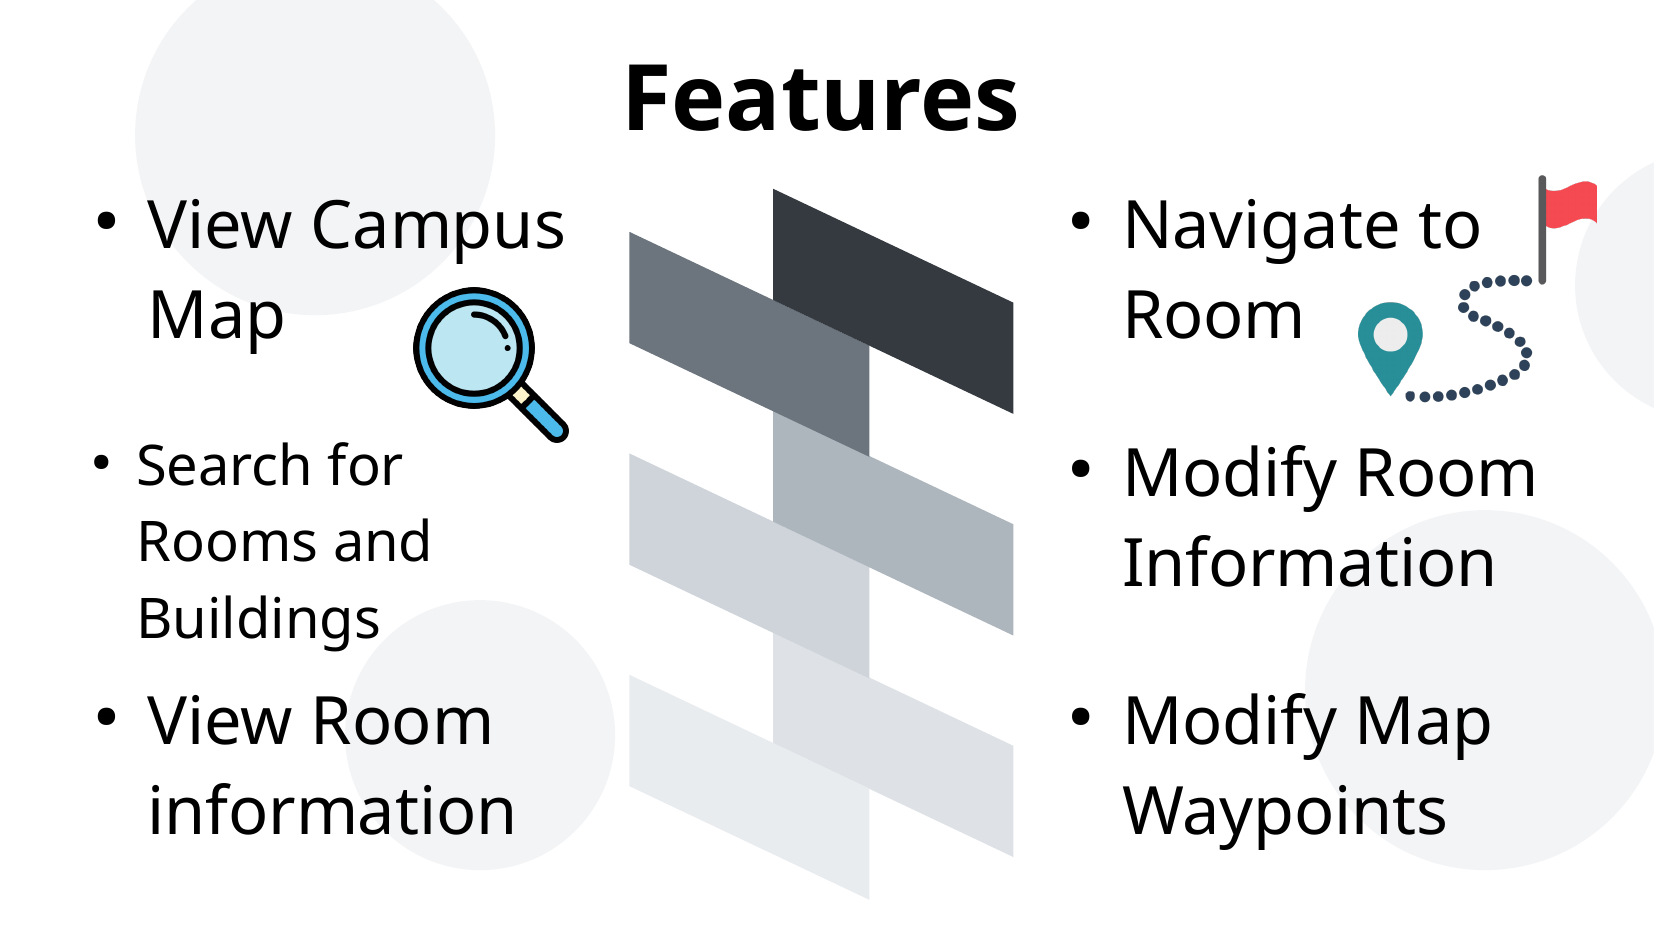

# Features
View Campus Map
Navigate to Room
Search for Rooms and Buildings
Modify Room Information
View Room information
Modify Map Waypoints